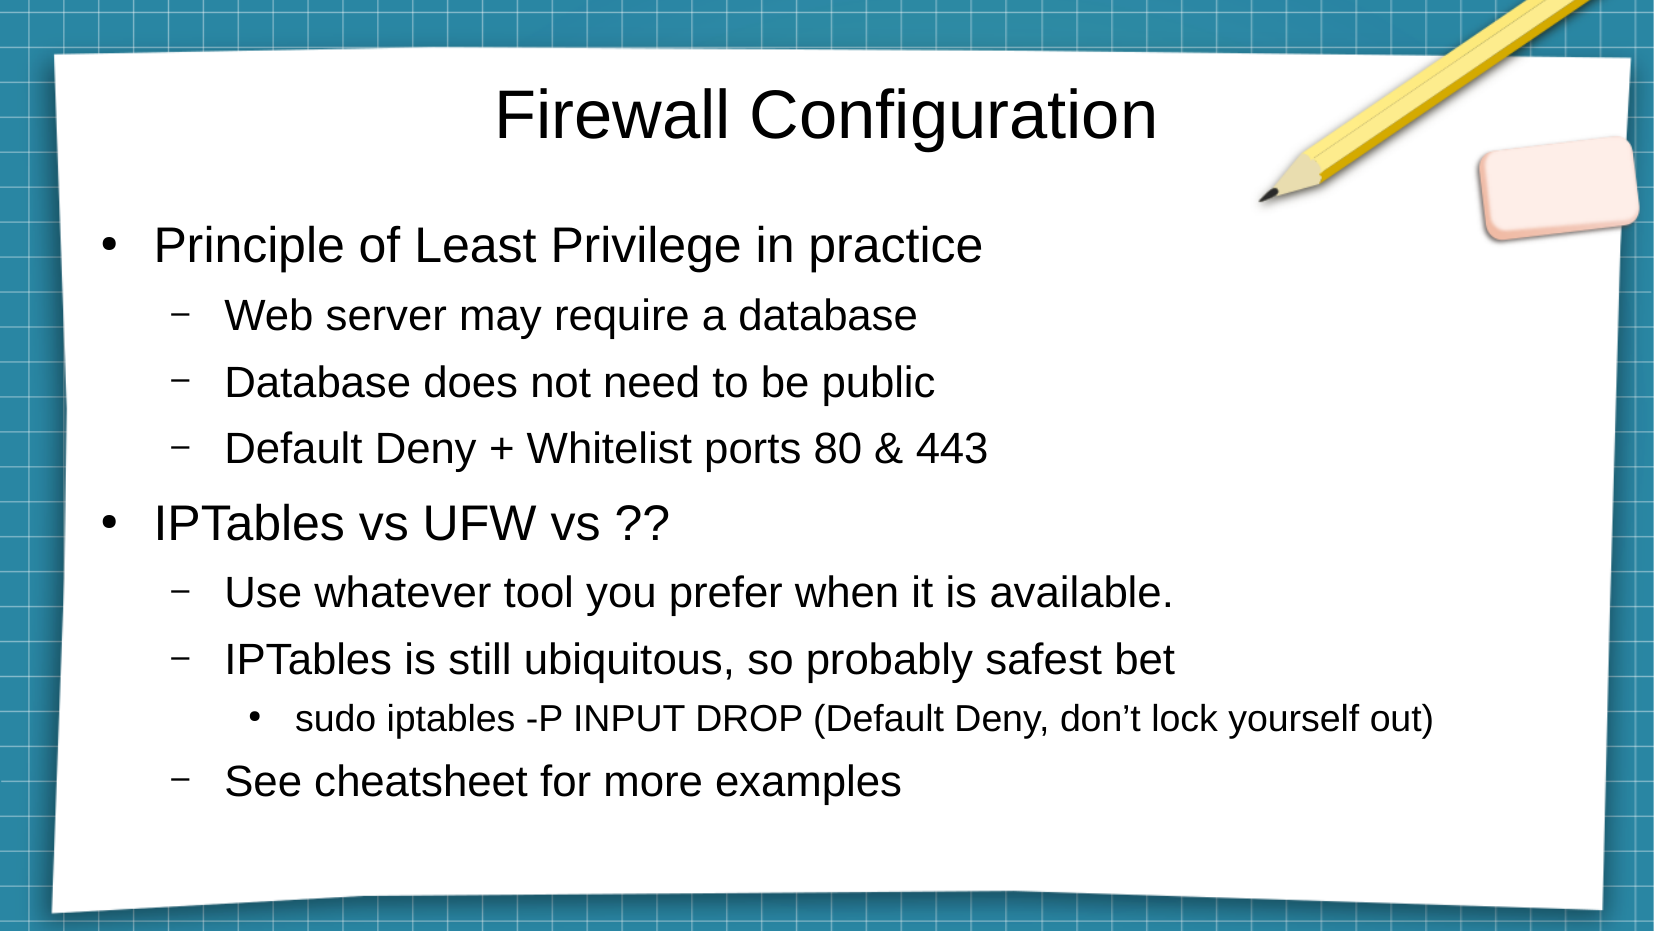

# Firewall Configuration
Principle of Least Privilege in practice
Web server may require a database
Database does not need to be public
Default Deny + Whitelist ports 80 & 443
IPTables vs UFW vs ??
Use whatever tool you prefer when it is available.
IPTables is still ubiquitous, so probably safest bet
sudo iptables -P INPUT DROP (Default Deny, don’t lock yourself out)
See cheatsheet for more examples